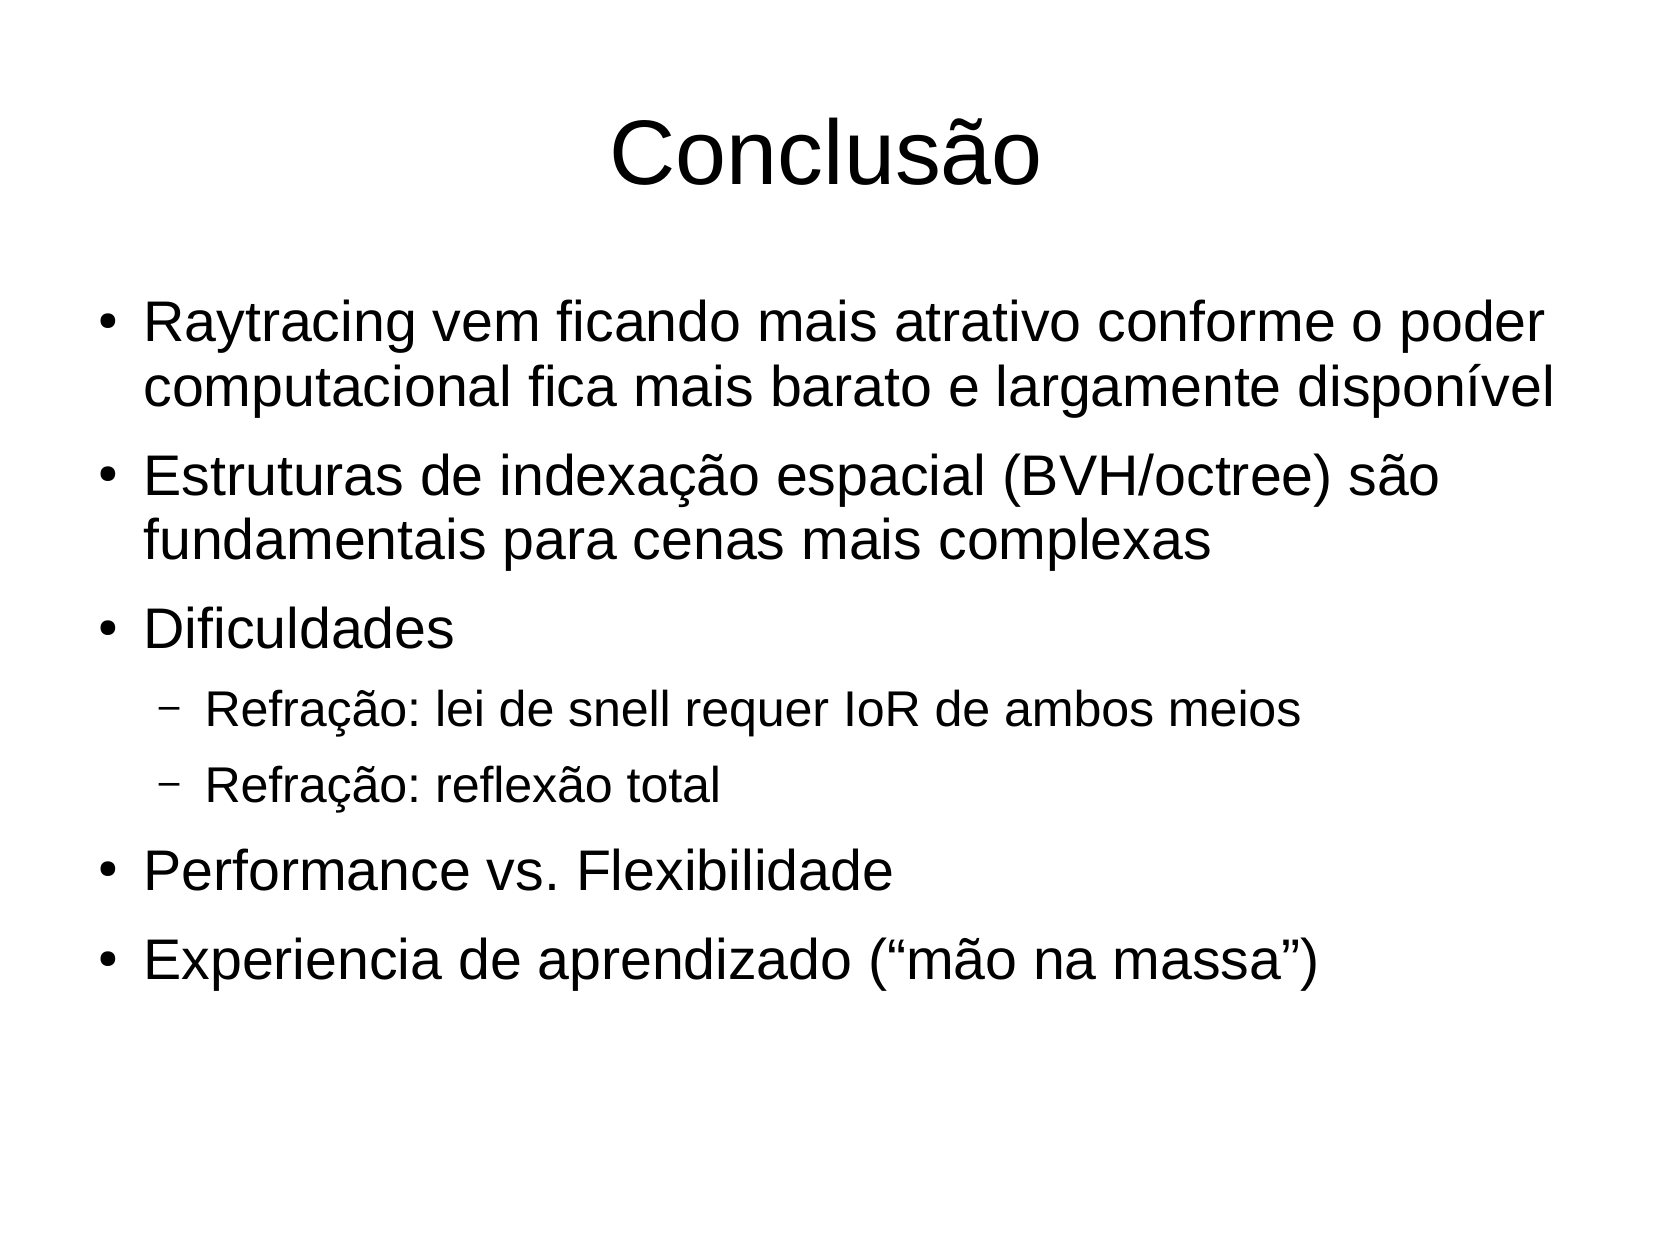

# Conclusão
Raytracing vem ficando mais atrativo conforme o poder computacional fica mais barato e largamente disponível
Estruturas de indexação espacial (BVH/octree) são fundamentais para cenas mais complexas
Dificuldades
Refração: lei de snell requer IoR de ambos meios
Refração: reflexão total
Performance vs. Flexibilidade
Experiencia de aprendizado (“mão na massa”)